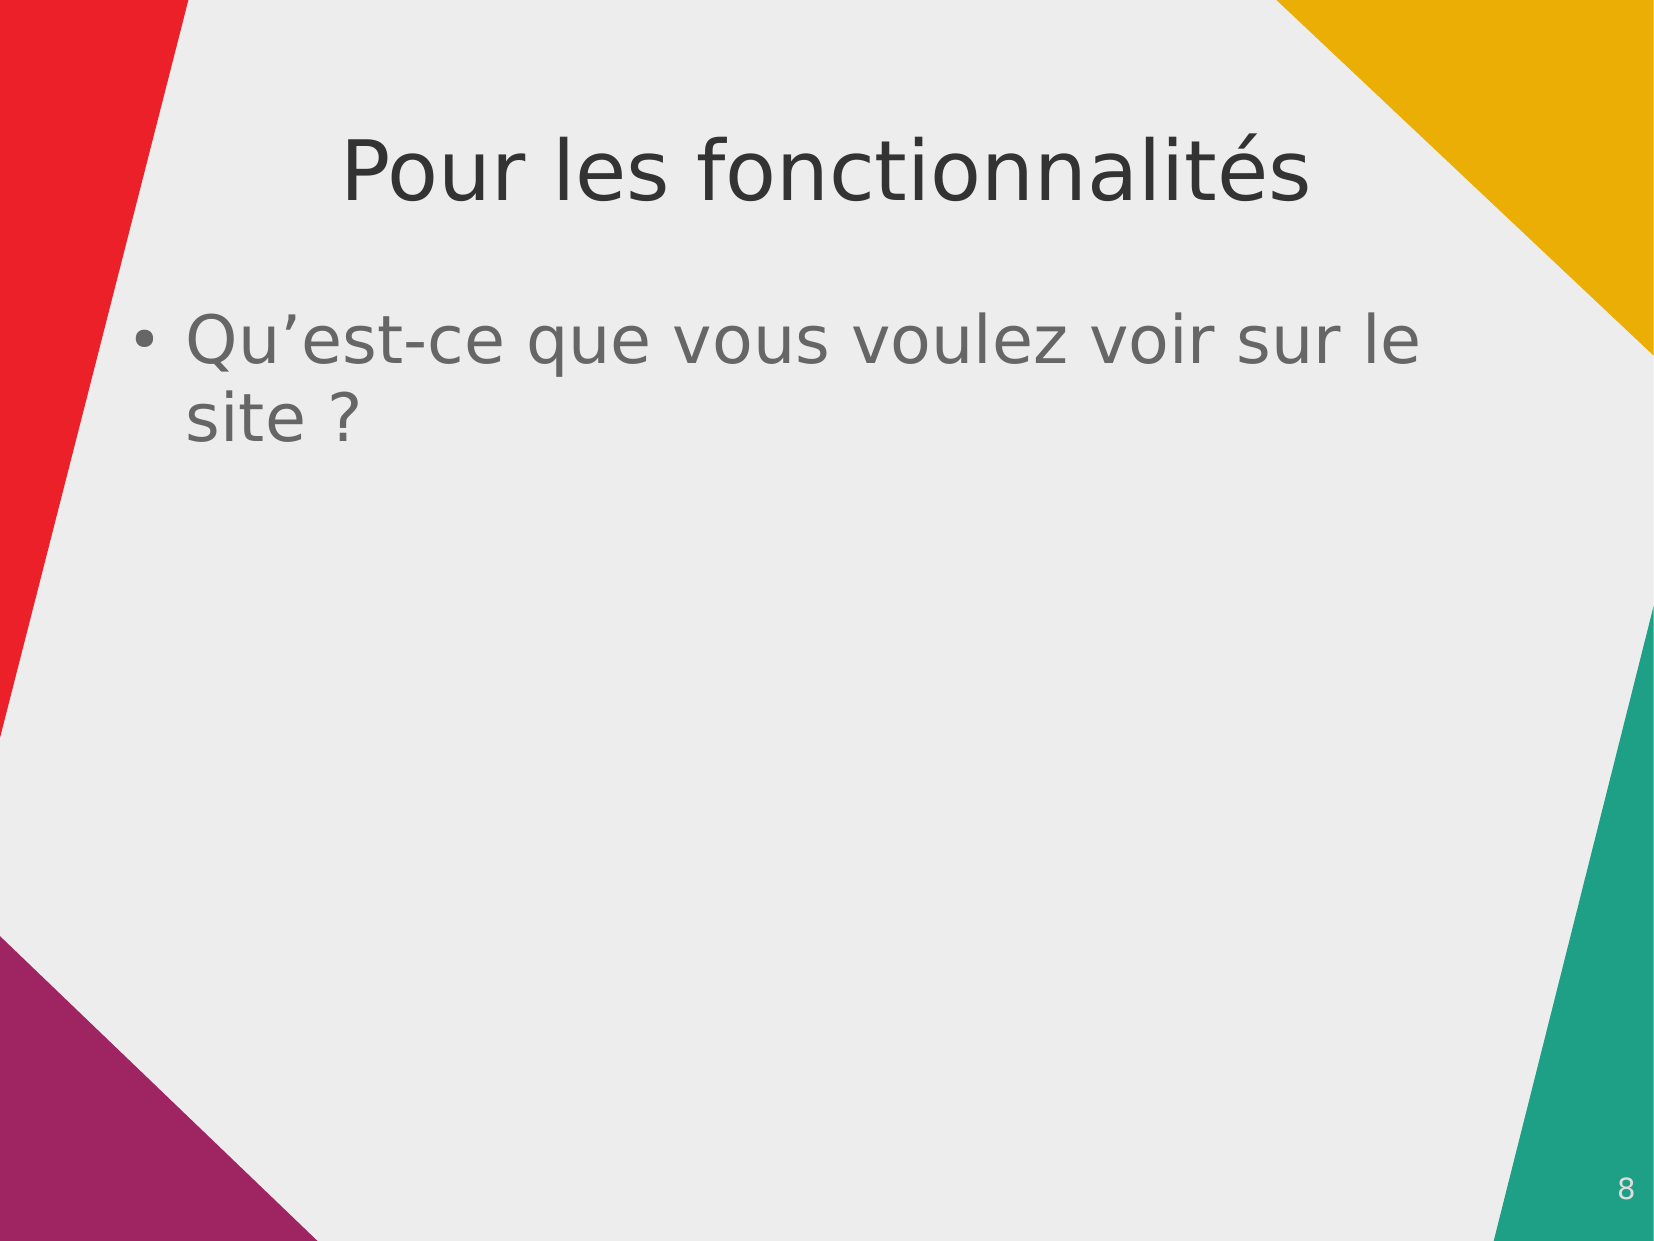

# Pour les fonctionnalités
Qu’est-ce que vous voulez voir sur le site ?
8